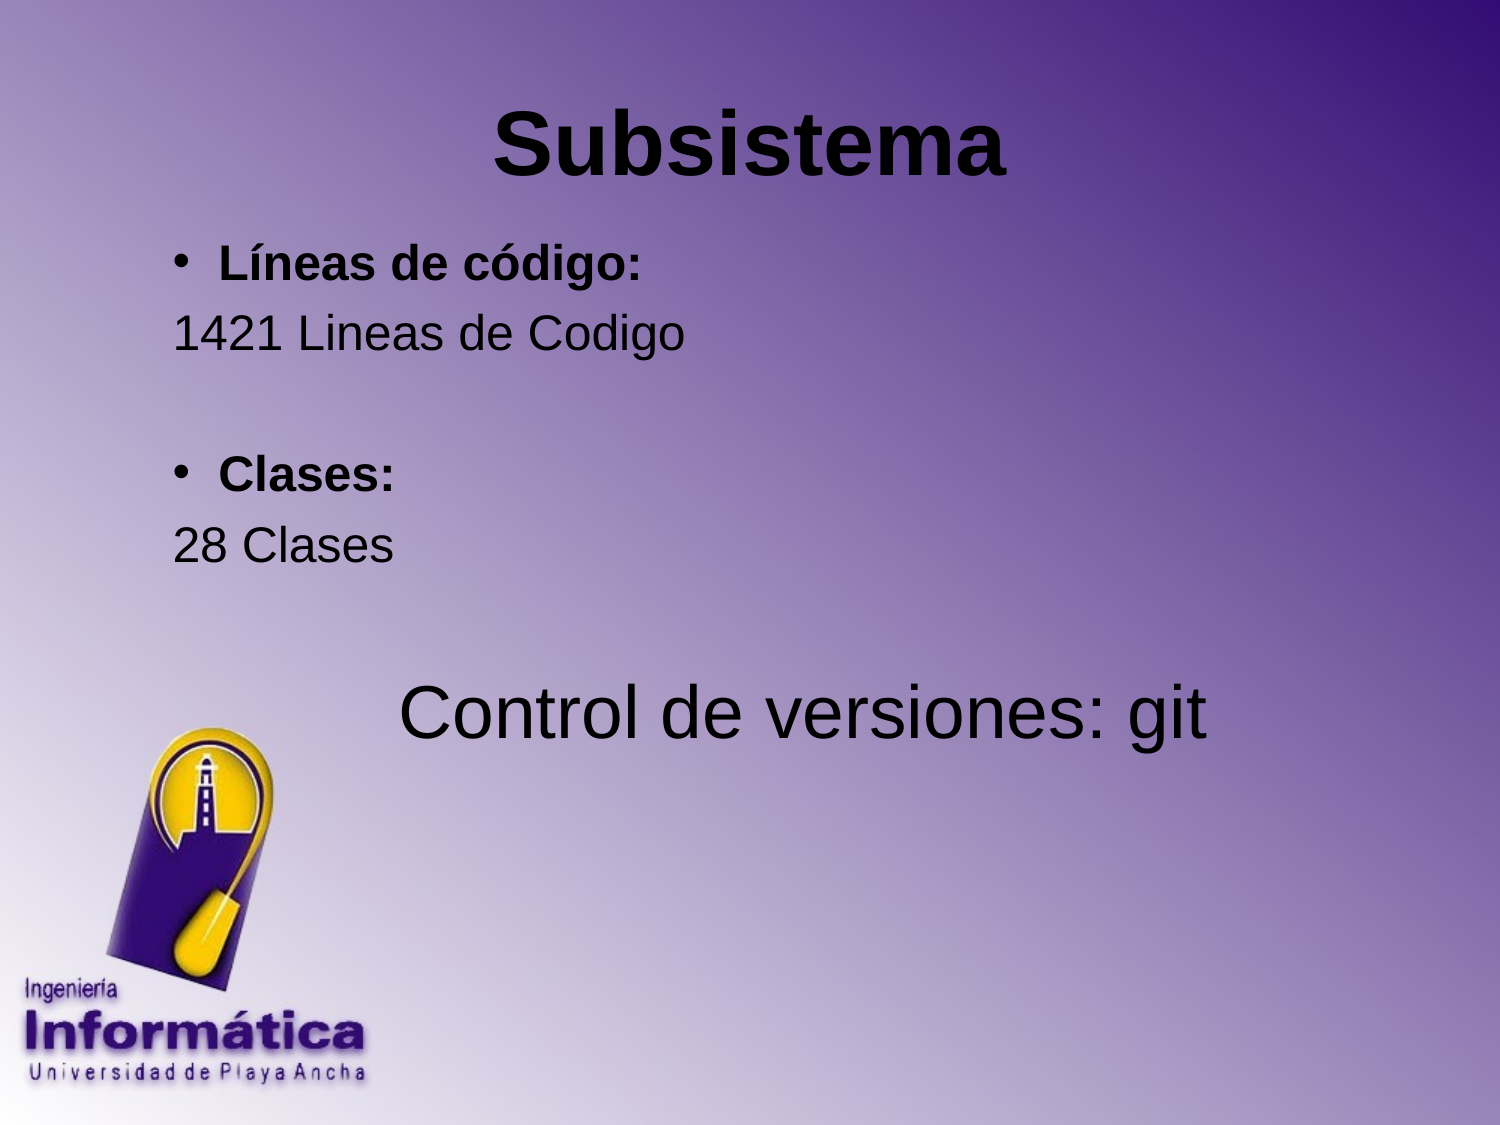

# Subsistema
Líneas de código:
1421 Lineas de Codigo
Clases:
28 Clases
Control de versiones: git